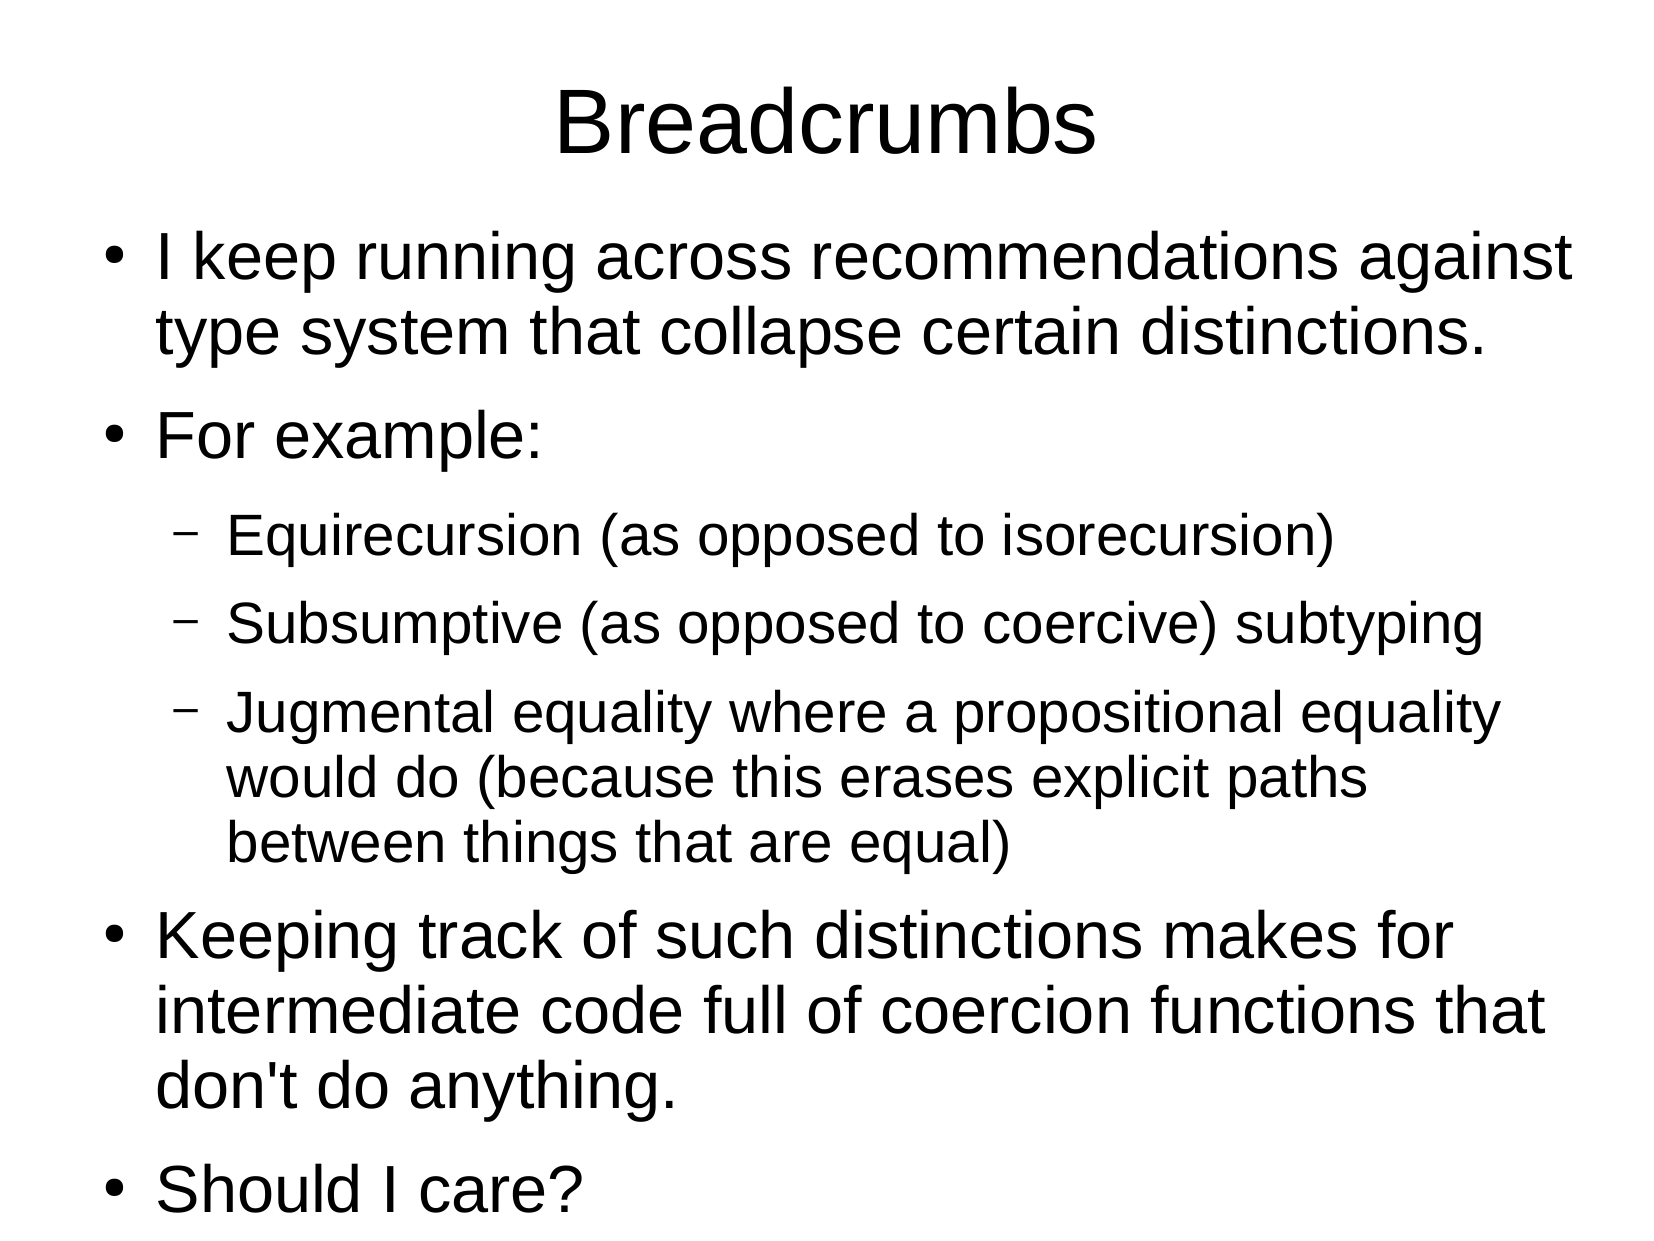

# Breadcrumbs
I keep running across recommendations against type system that collapse certain distinctions.
For example:
Equirecursion (as opposed to isorecursion)
Subsumptive (as opposed to coercive) subtyping
Jugmental equality where a propositional equality would do (because this erases explicit paths between things that are equal)
Keeping track of such distinctions makes for intermediate code full of coercion functions that don't do anything.
Should I care?